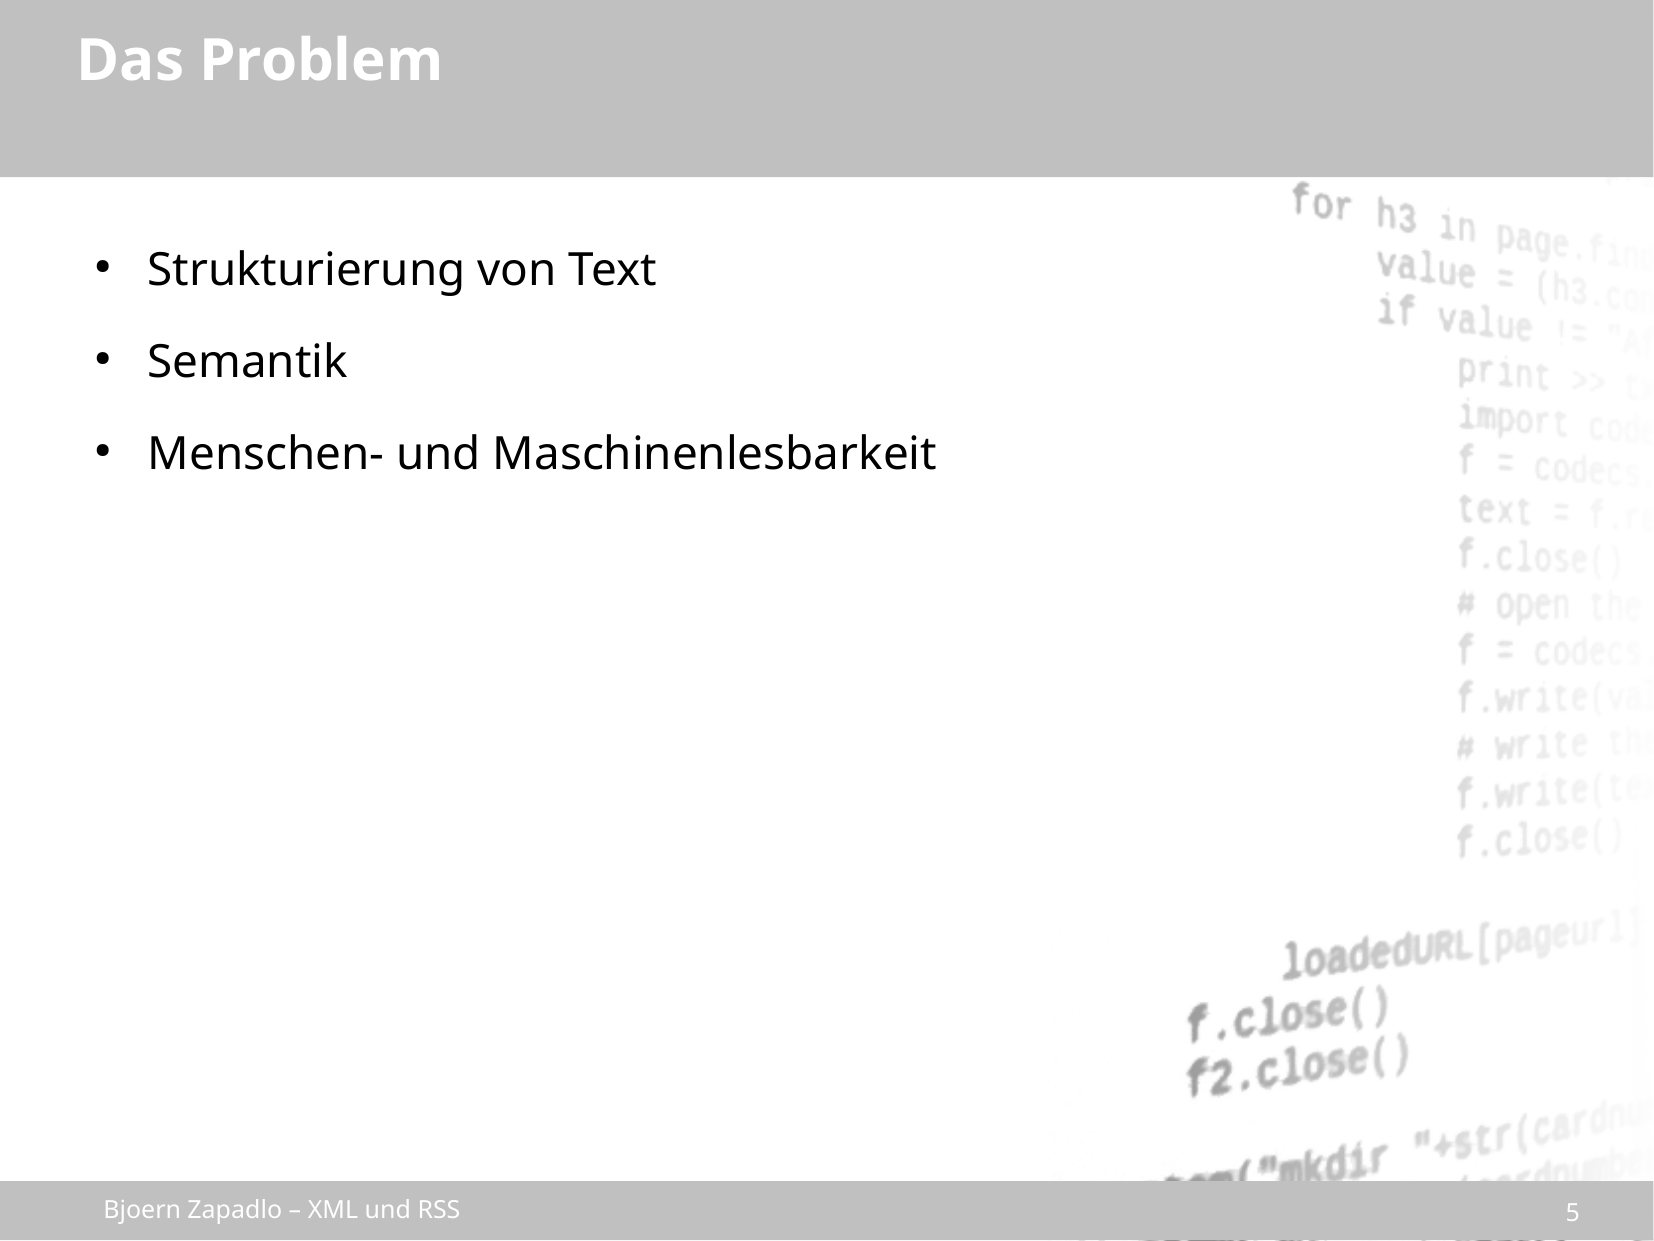

# Das Problem
Strukturierung von Text
Semantik
Menschen- und Maschinenlesbarkeit